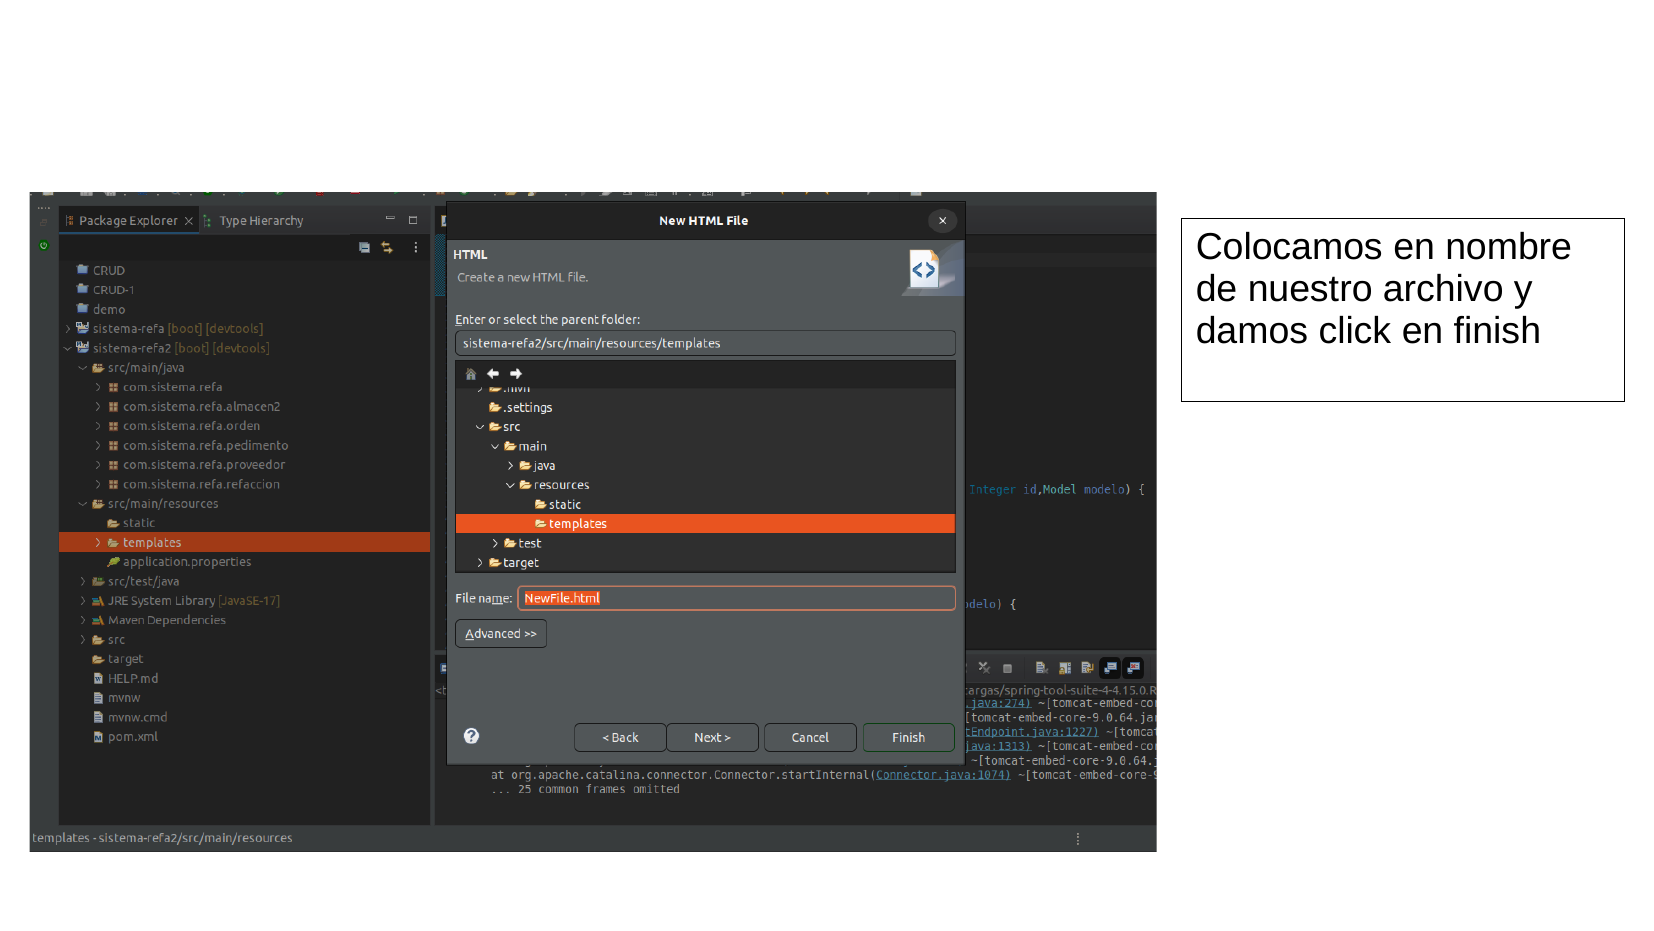

#
Colocamos en nombre de nuestro archivo y damos click en finish